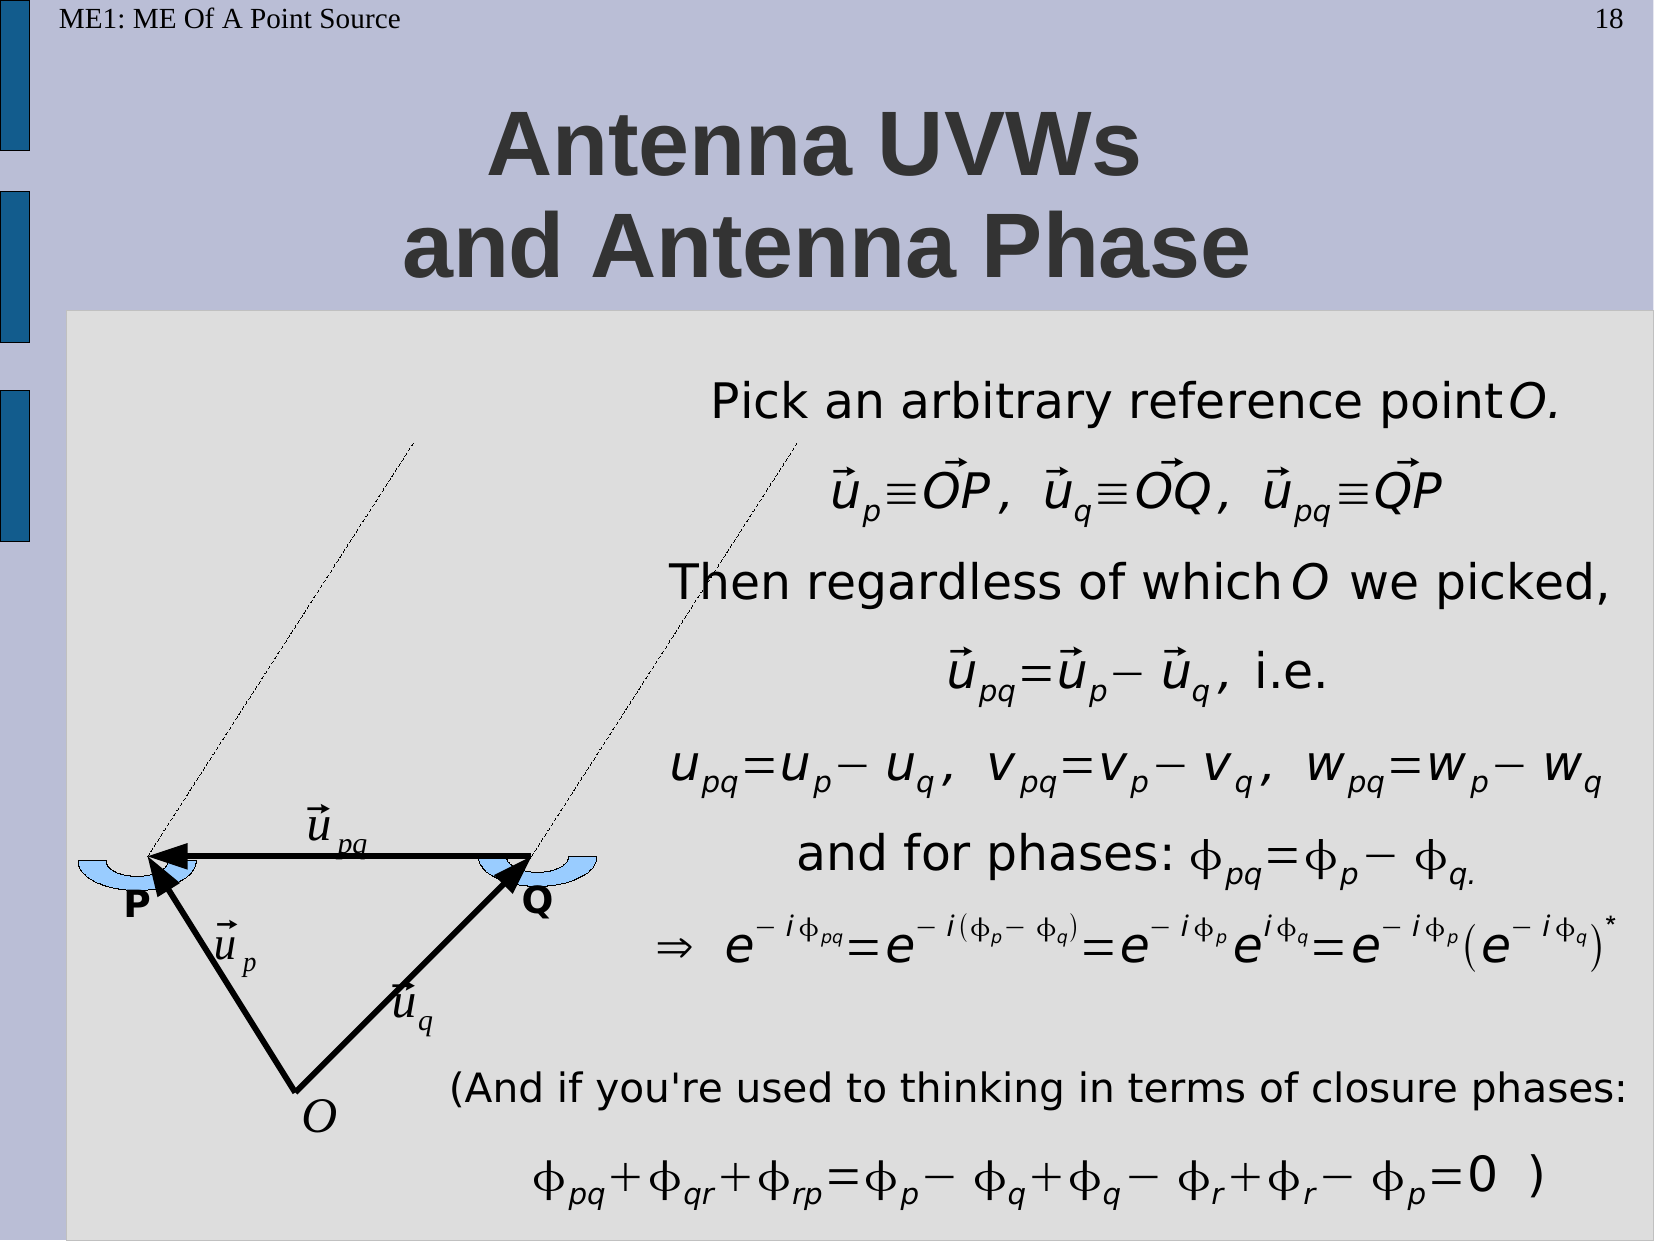

ME1: ME Of A Point Source
18
# Antenna UVWs and Antenna Phase
Q
P